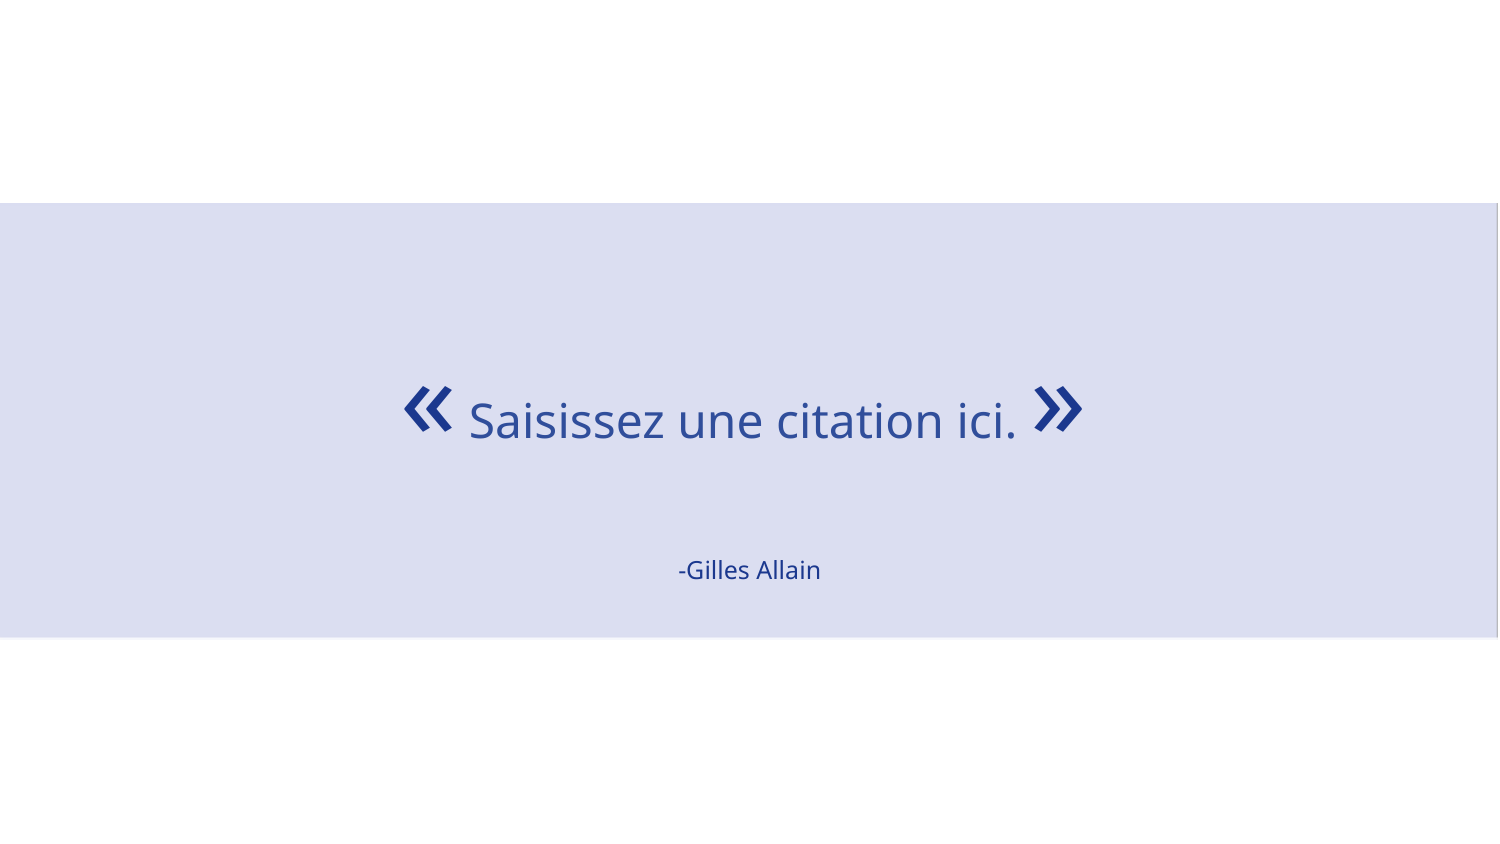

« Saisissez une citation ici. »
# -Gilles Allain